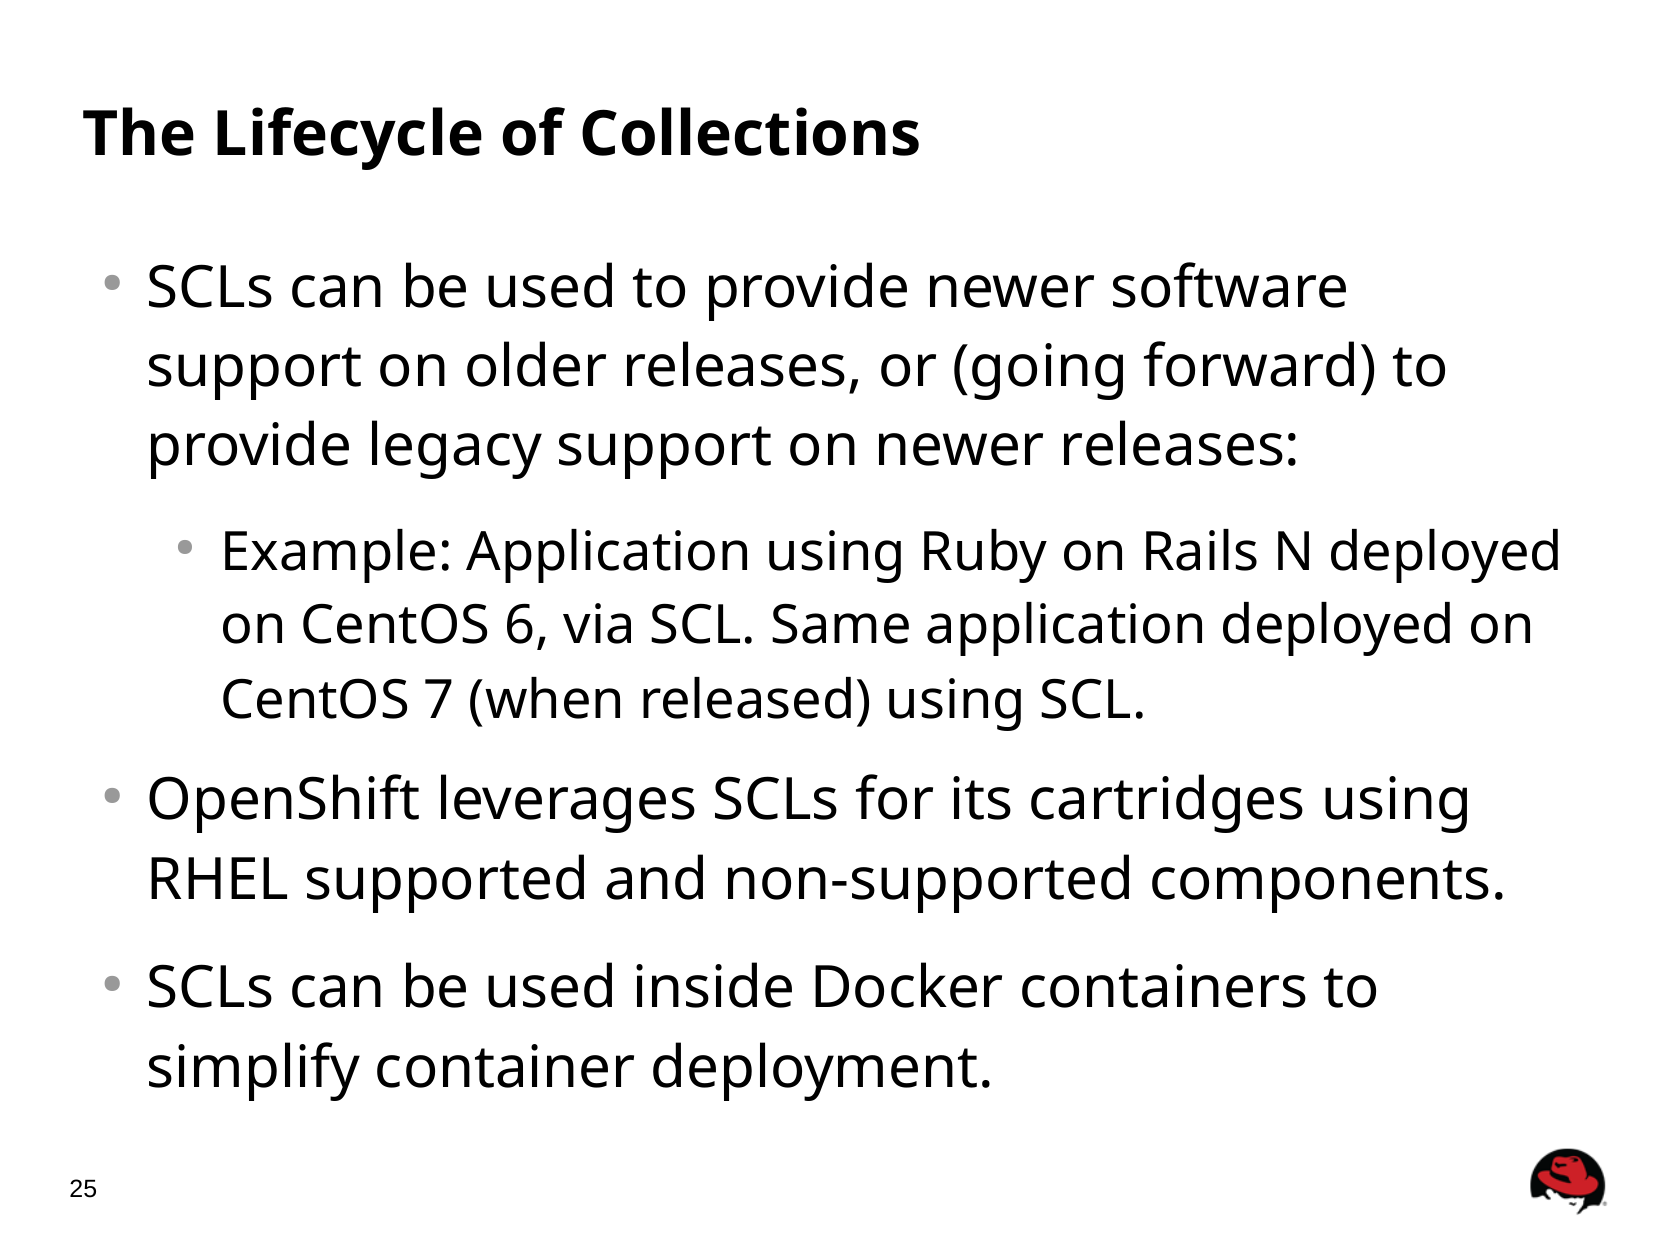

# The Lifecycle of Collections
SCLs can be used to provide newer software support on older releases, or (going forward) to provide legacy support on newer releases:
Example: Application using Ruby on Rails N deployed on CentOS 6, via SCL. Same application deployed on CentOS 7 (when released) using SCL.
OpenShift leverages SCLs for its cartridges using RHEL supported and non-supported components.
SCLs can be used inside Docker containers to simplify container deployment.